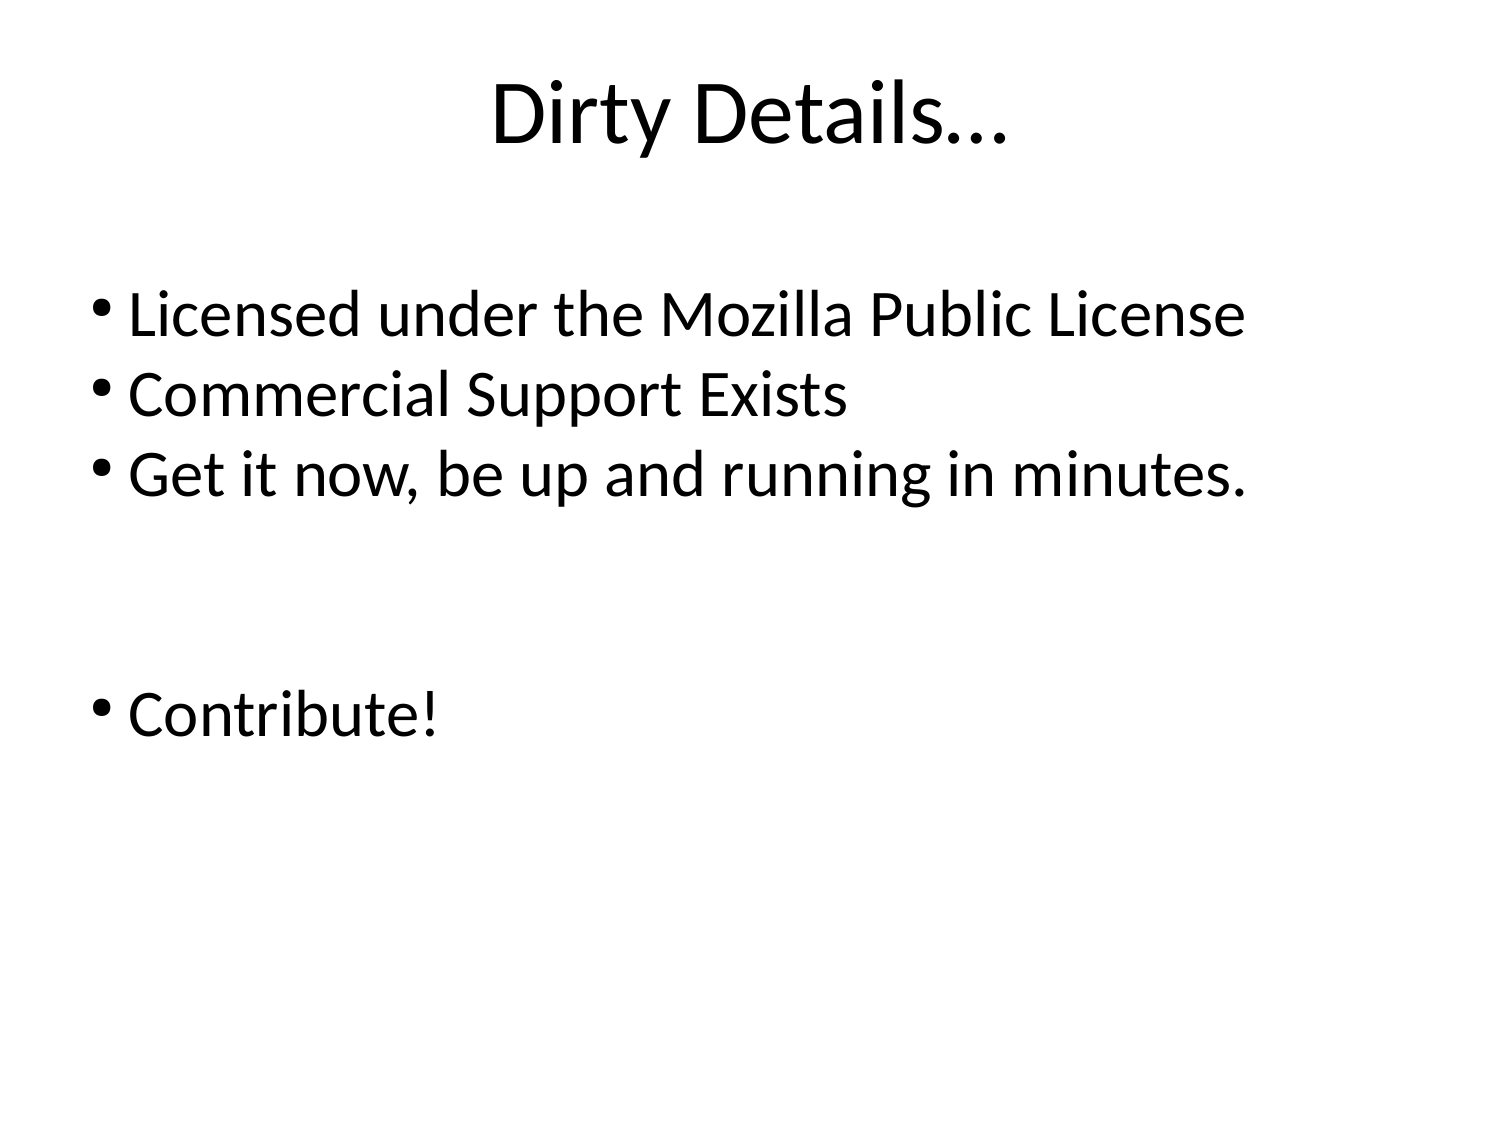

Dirty Details…
 Licensed under the Mozilla Public License
 Commercial Support Exists
 Get it now, be up and running in minutes.
 Contribute!